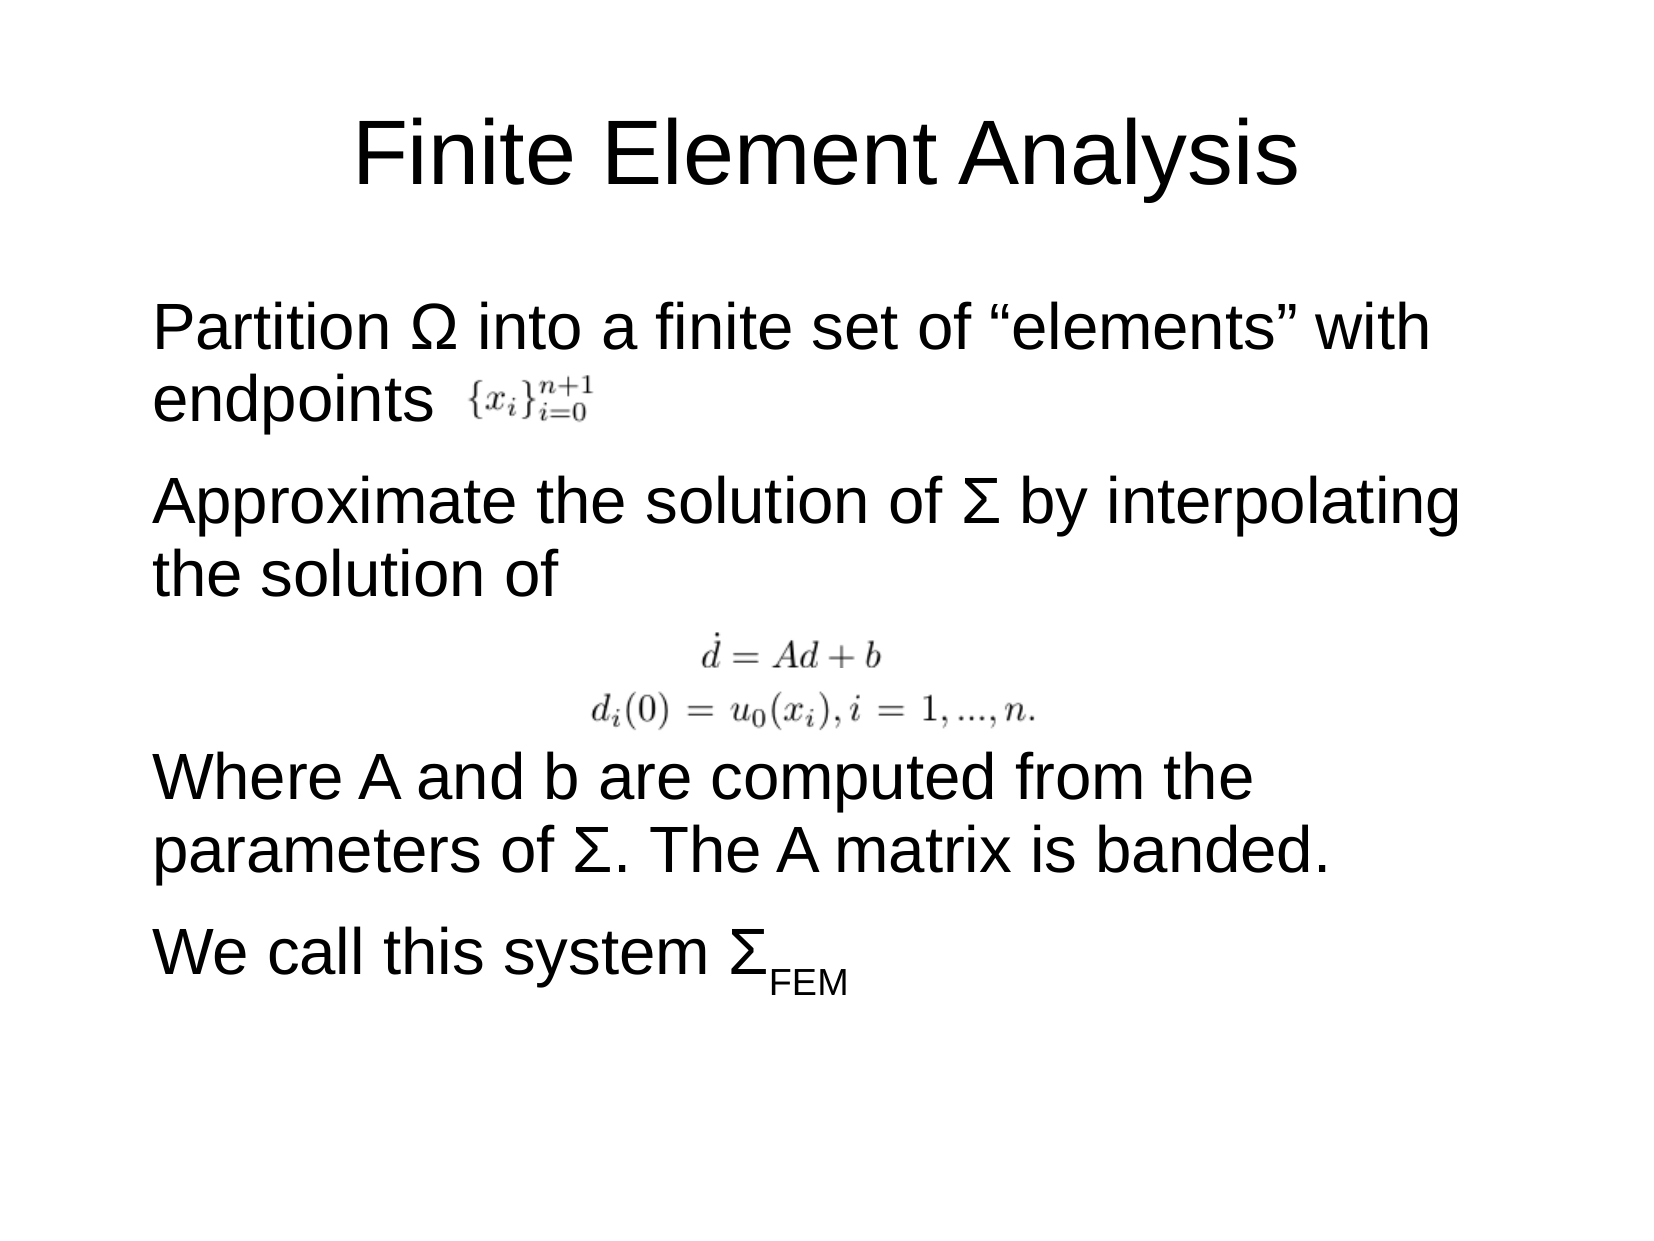

# Finite Element Analysis
Partition Ω into a finite set of “elements” with endpoints
Approximate the solution of Σ by interpolating the solution of
Where A and b are computed from the parameters of Σ. The A matrix is banded.
We call this system ΣFEM